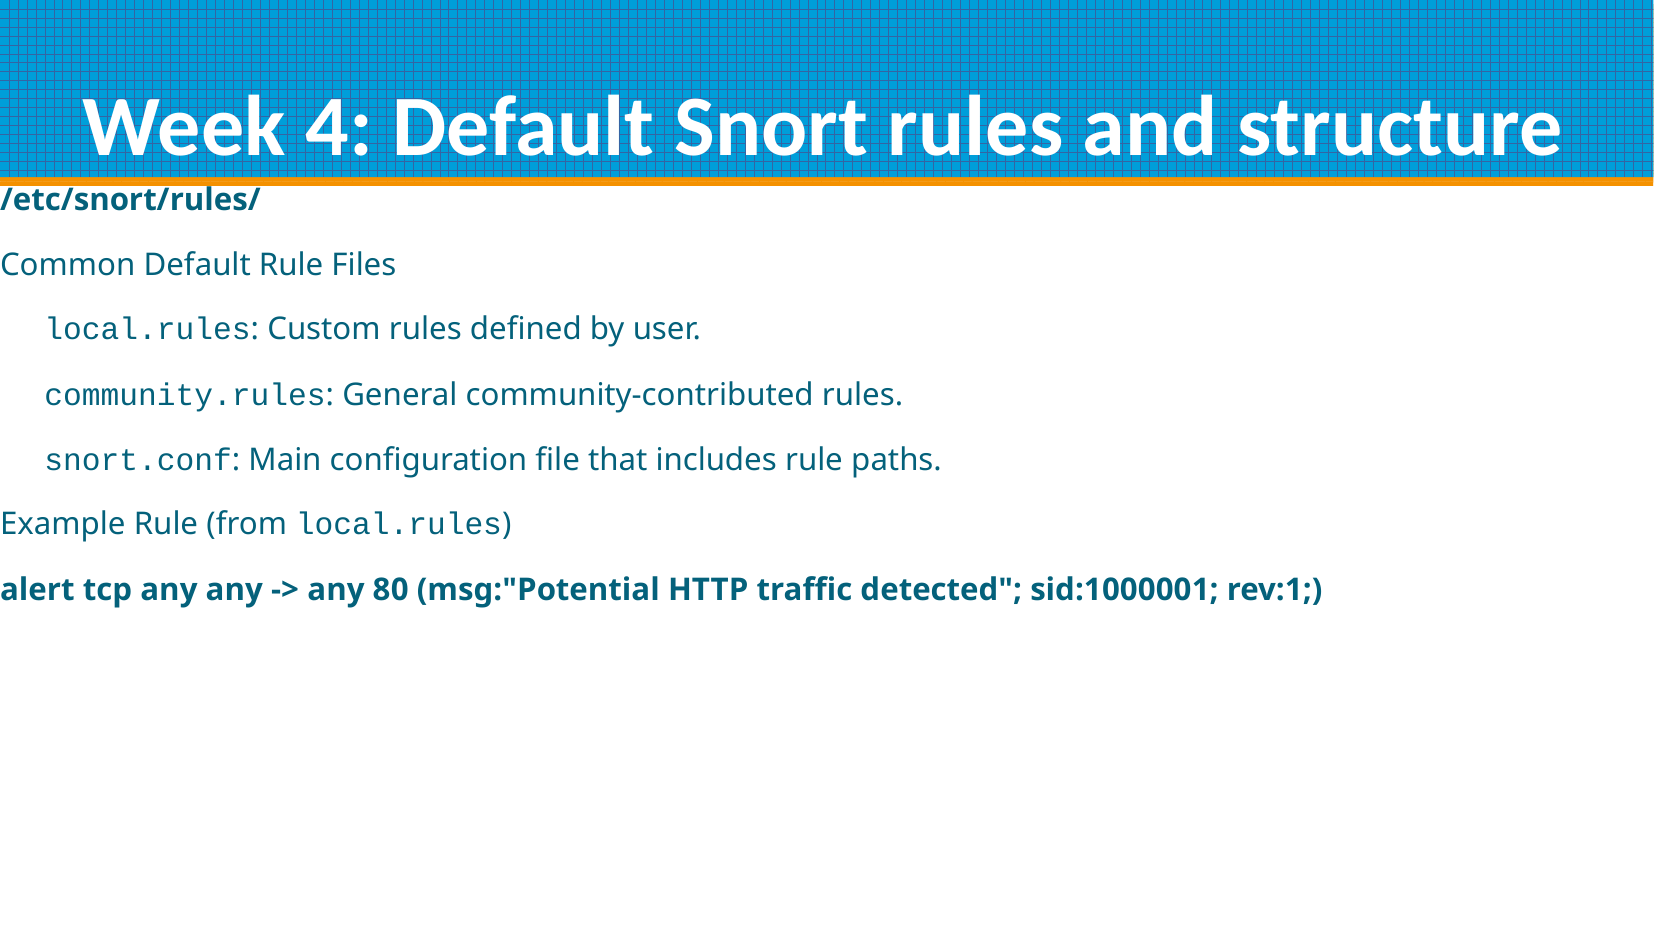

# Week 4: Default Snort rules and structure
/etc/snort/rules/
Common Default Rule Files
local.rules: Custom rules defined by user.
community.rules: General community-contributed rules.
snort.conf: Main configuration file that includes rule paths.
Example Rule (from local.rules)
alert tcp any any -> any 80 (msg:"Potential HTTP traffic detected"; sid:1000001; rev:1;)